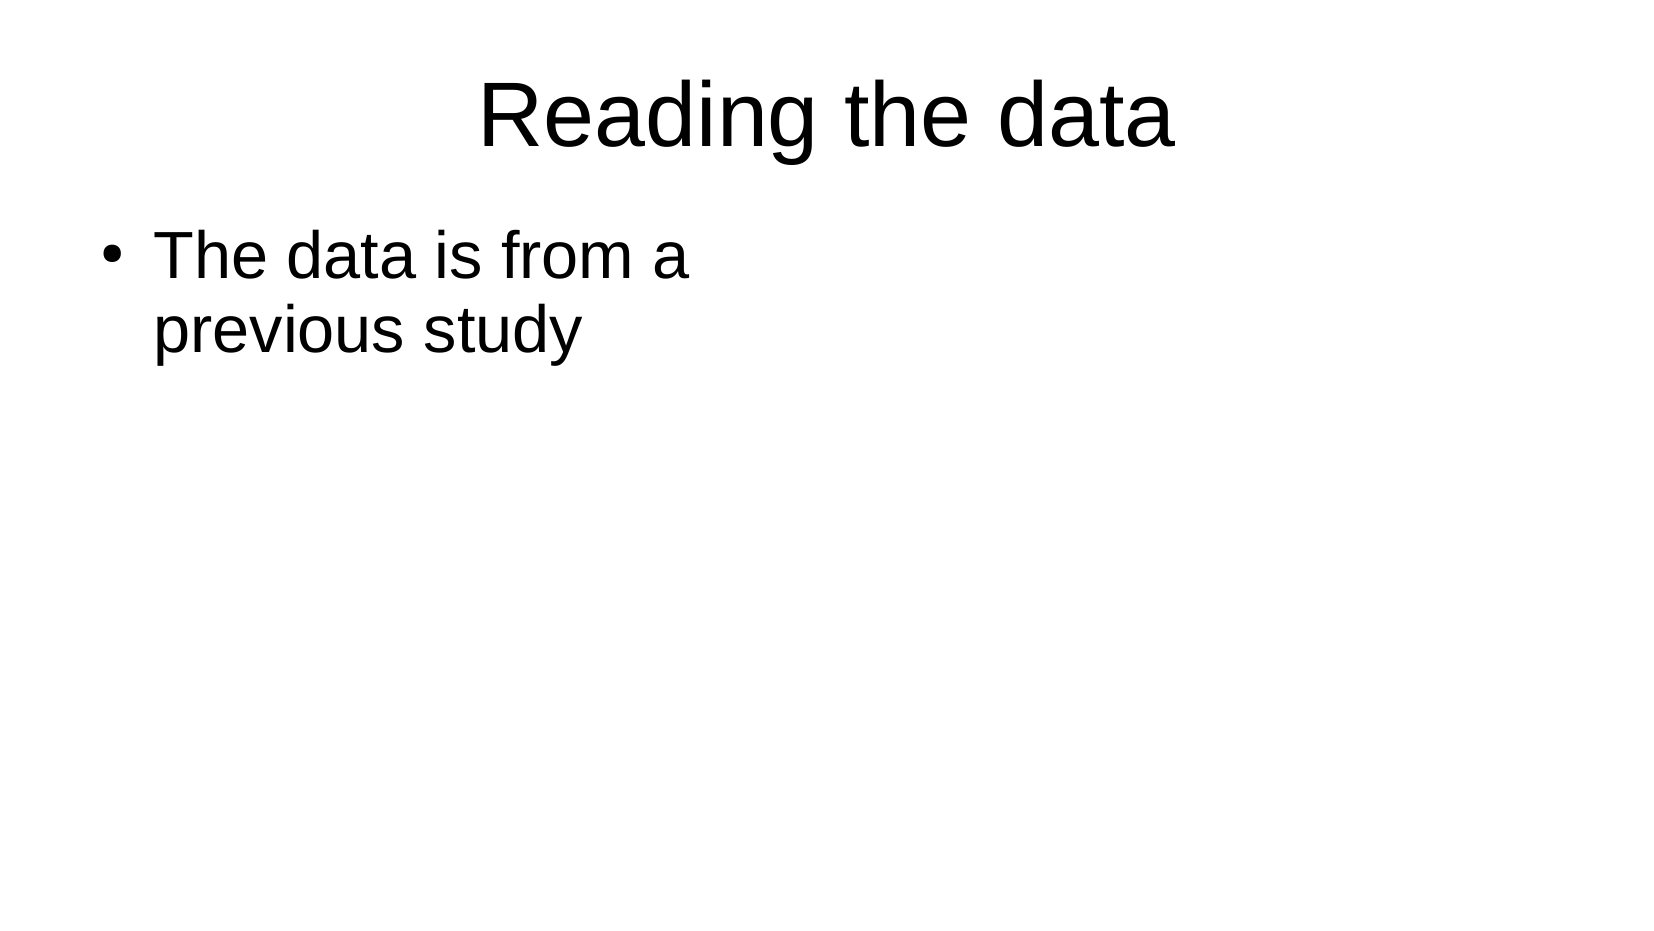

# Reading the data
The data is from a previous study